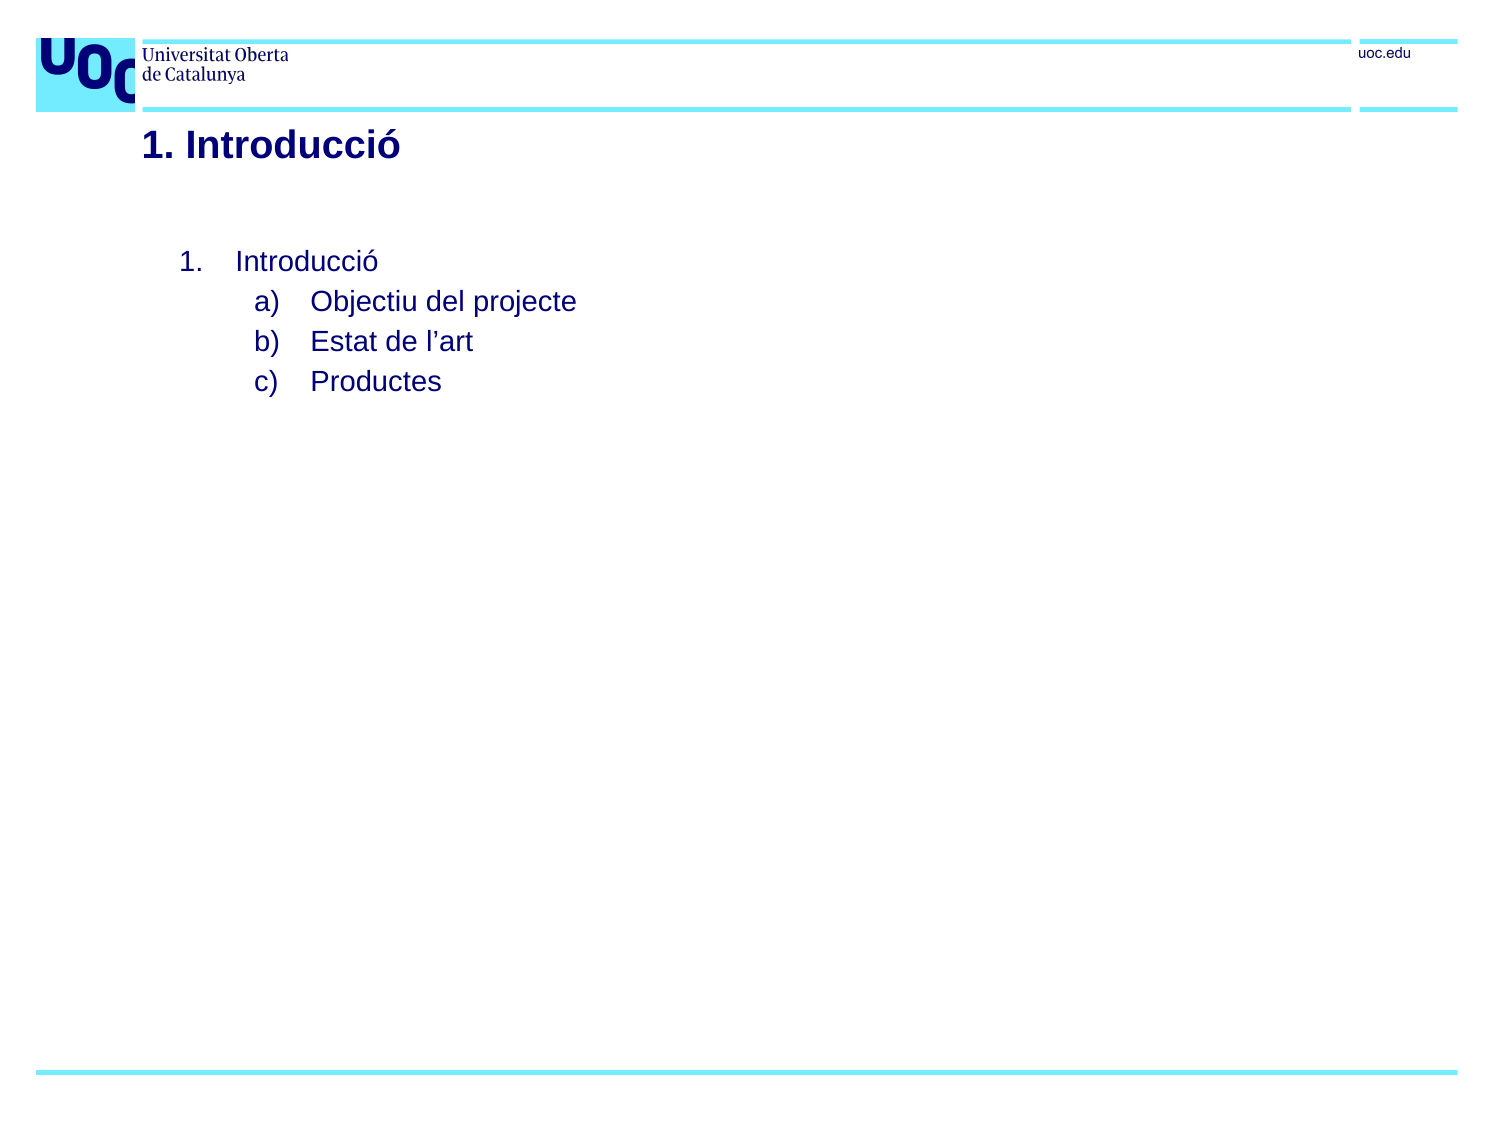

# 1. Introducció
Introducció
Objectiu del projecte
Estat de l’art
Productes